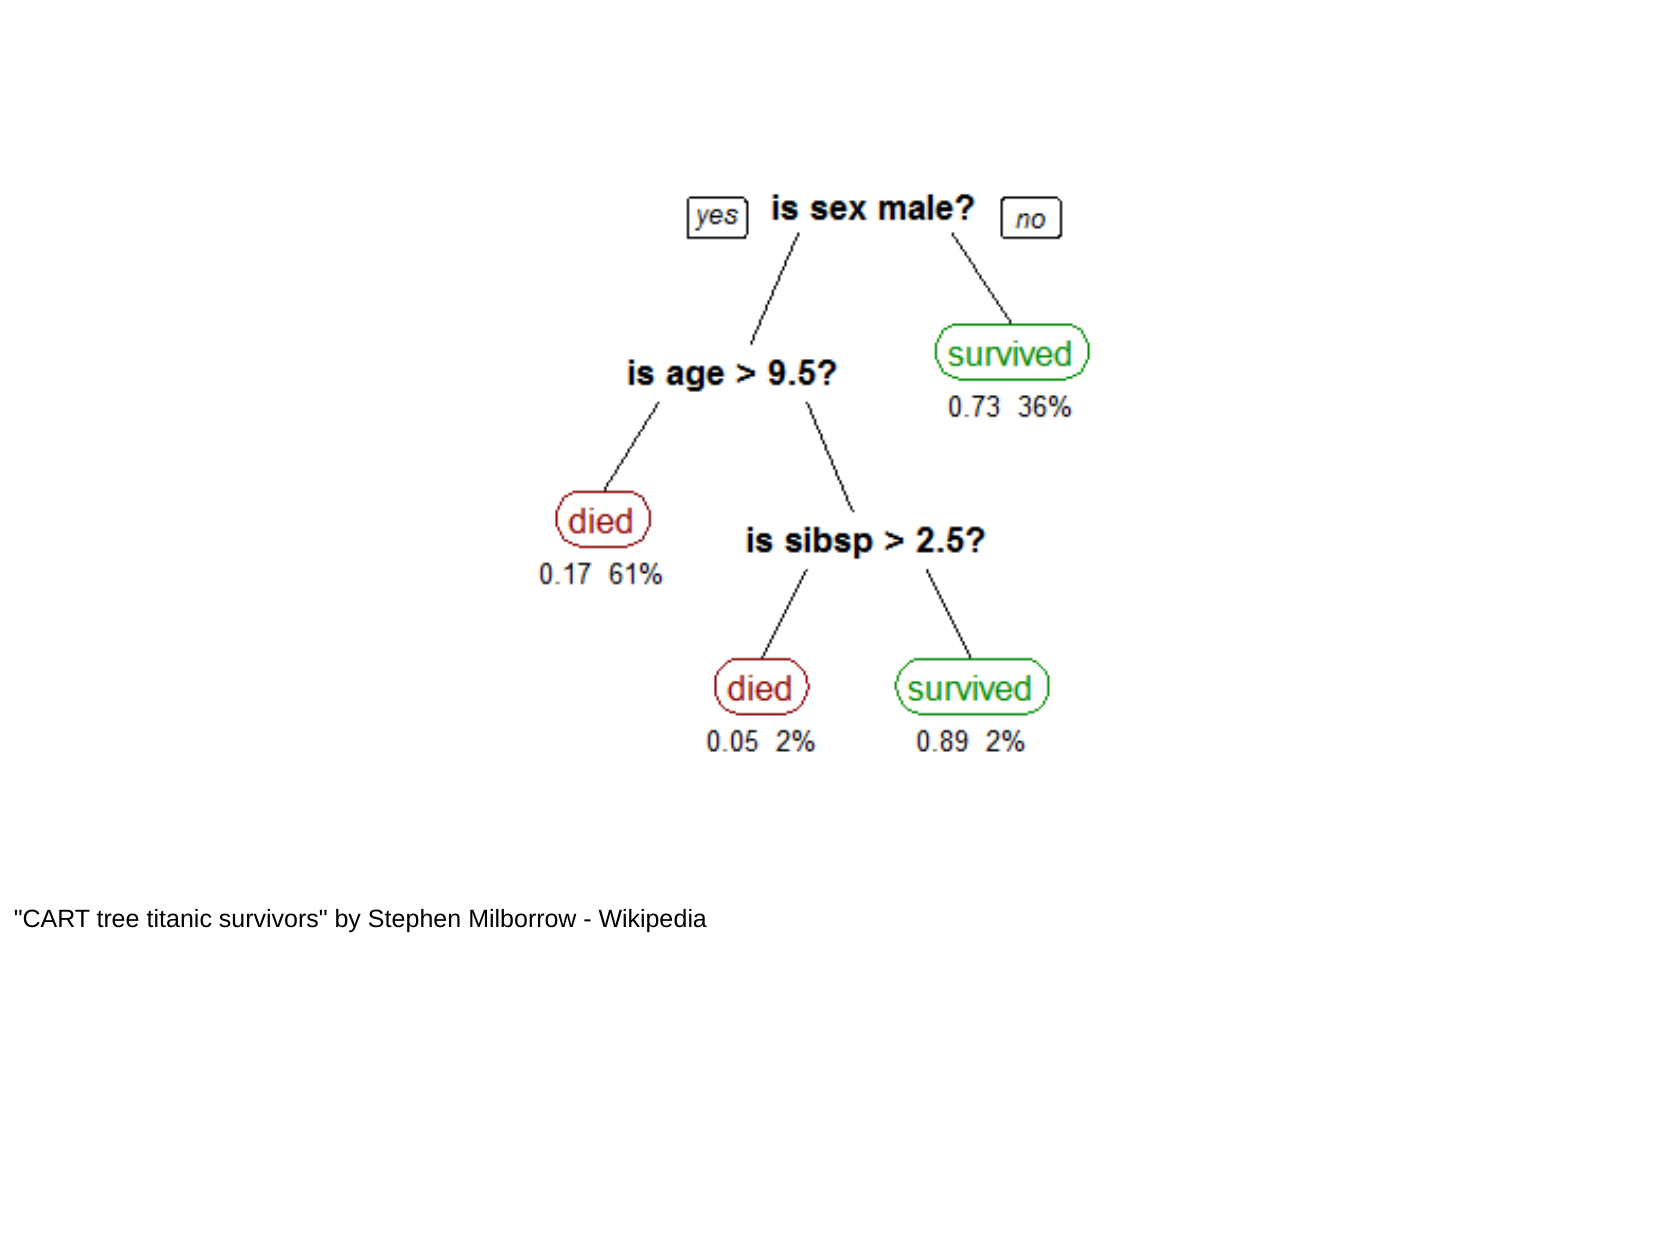

"CART tree titanic survivors" by Stephen Milborrow - Wikipedia